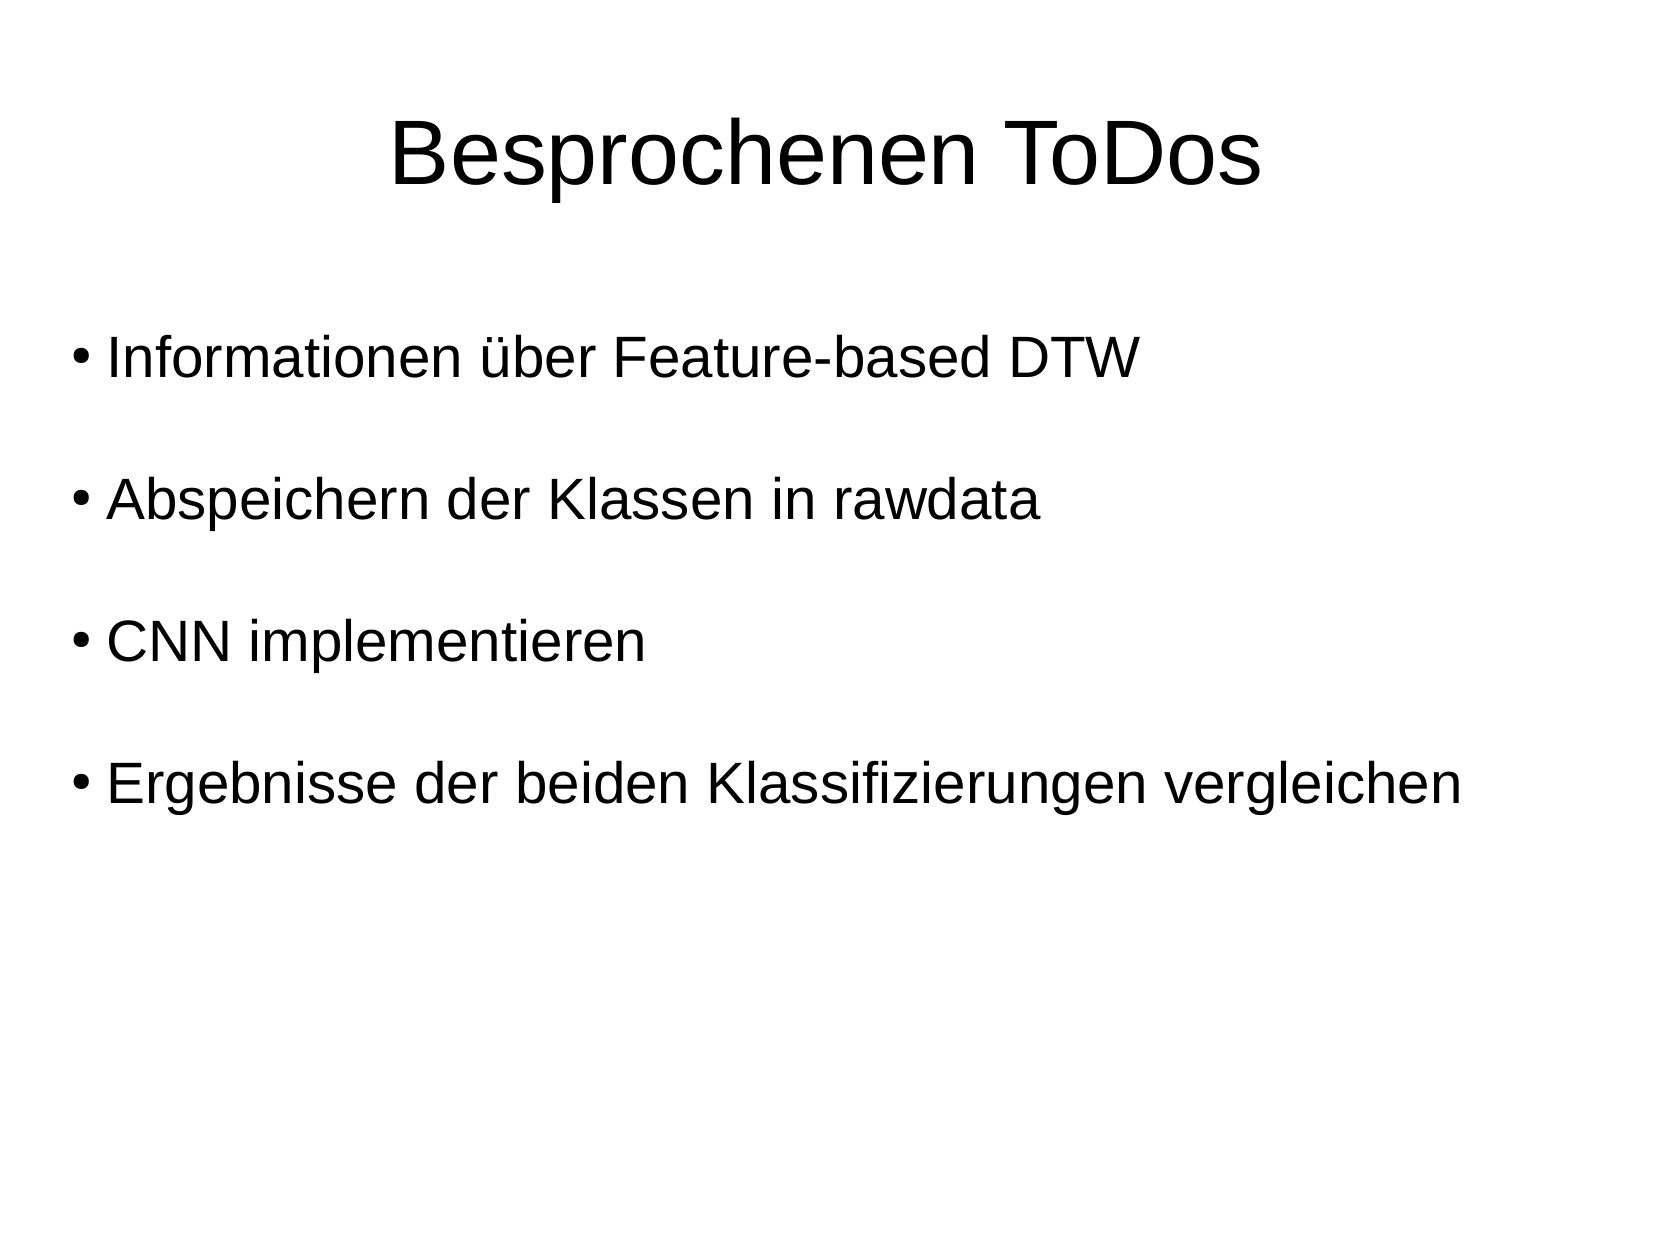

# Besprochenen ToDos
Informationen über Feature-based DTW
Abspeichern der Klassen in rawdata
CNN implementieren
Ergebnisse der beiden Klassifizierungen vergleichen